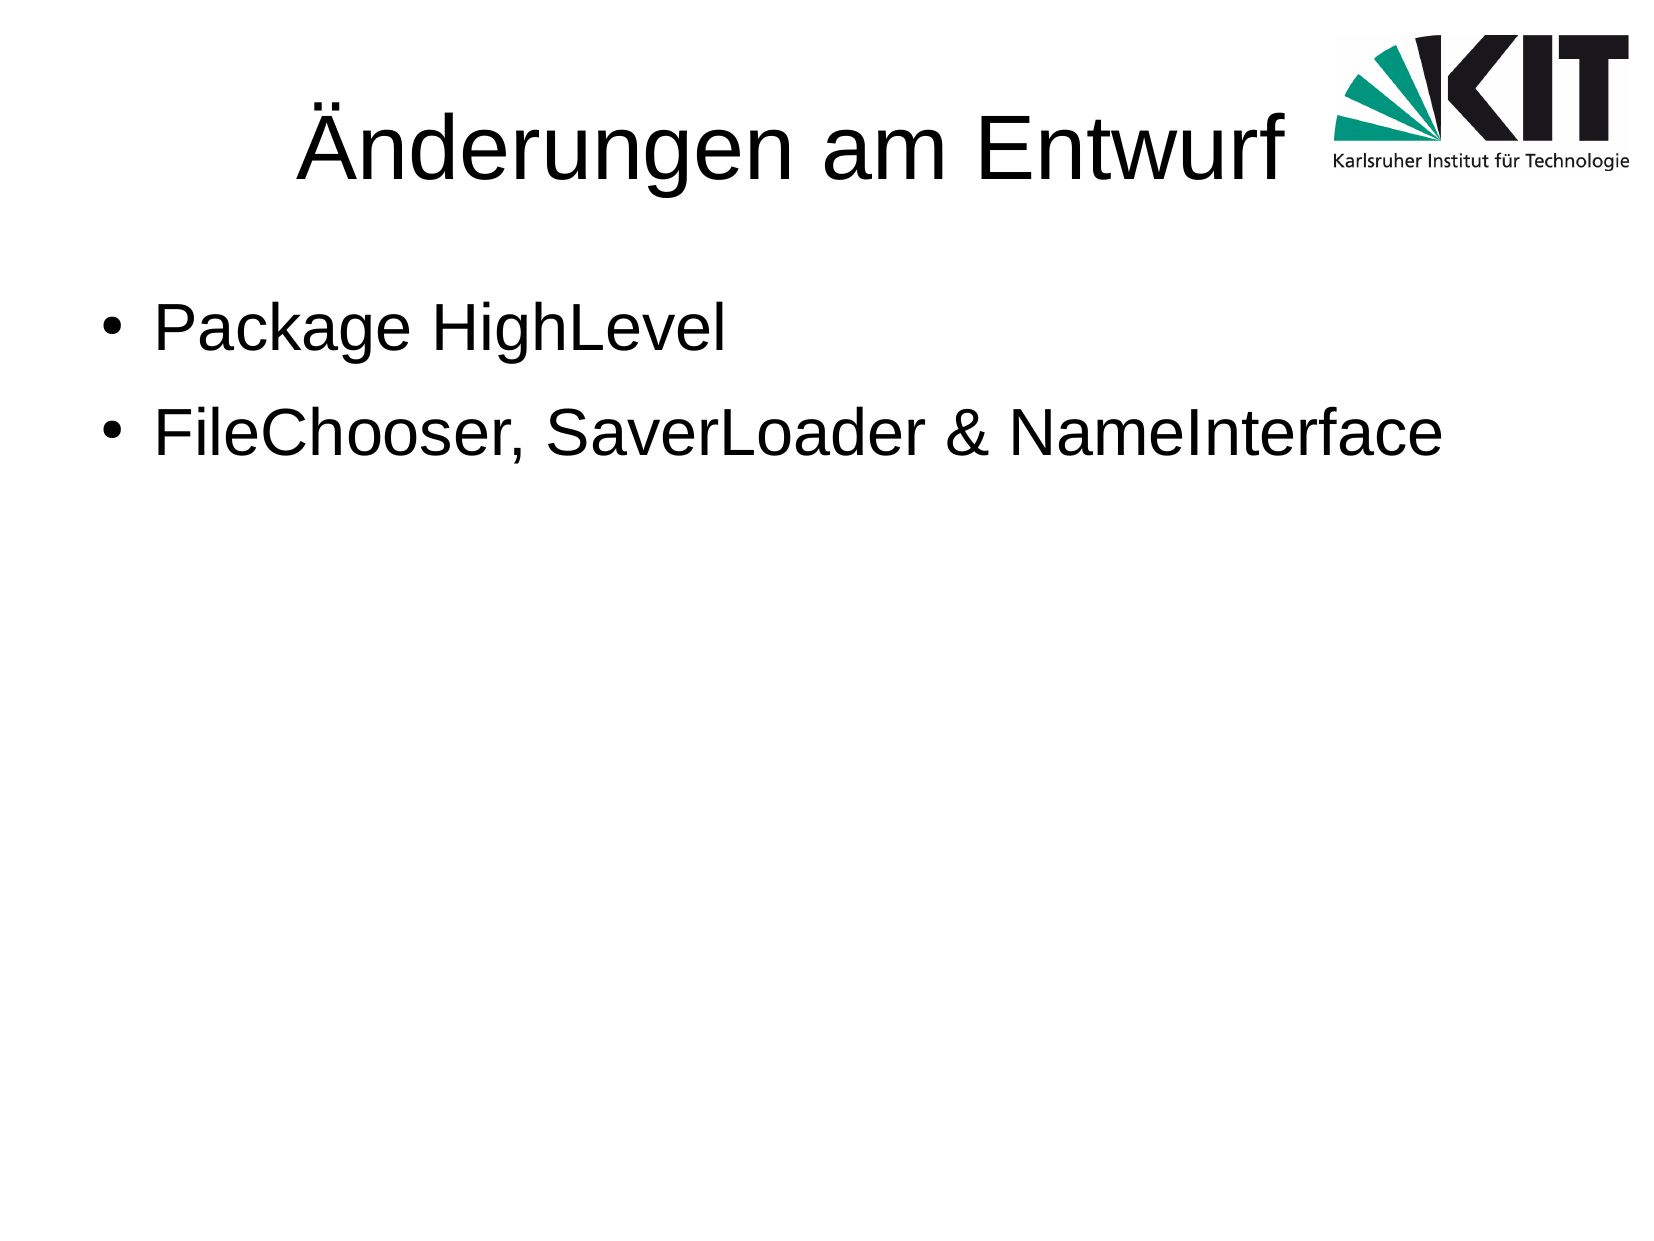

# Änderungen am Entwurf
Package HighLevel
FileChooser, SaverLoader & NameInterface